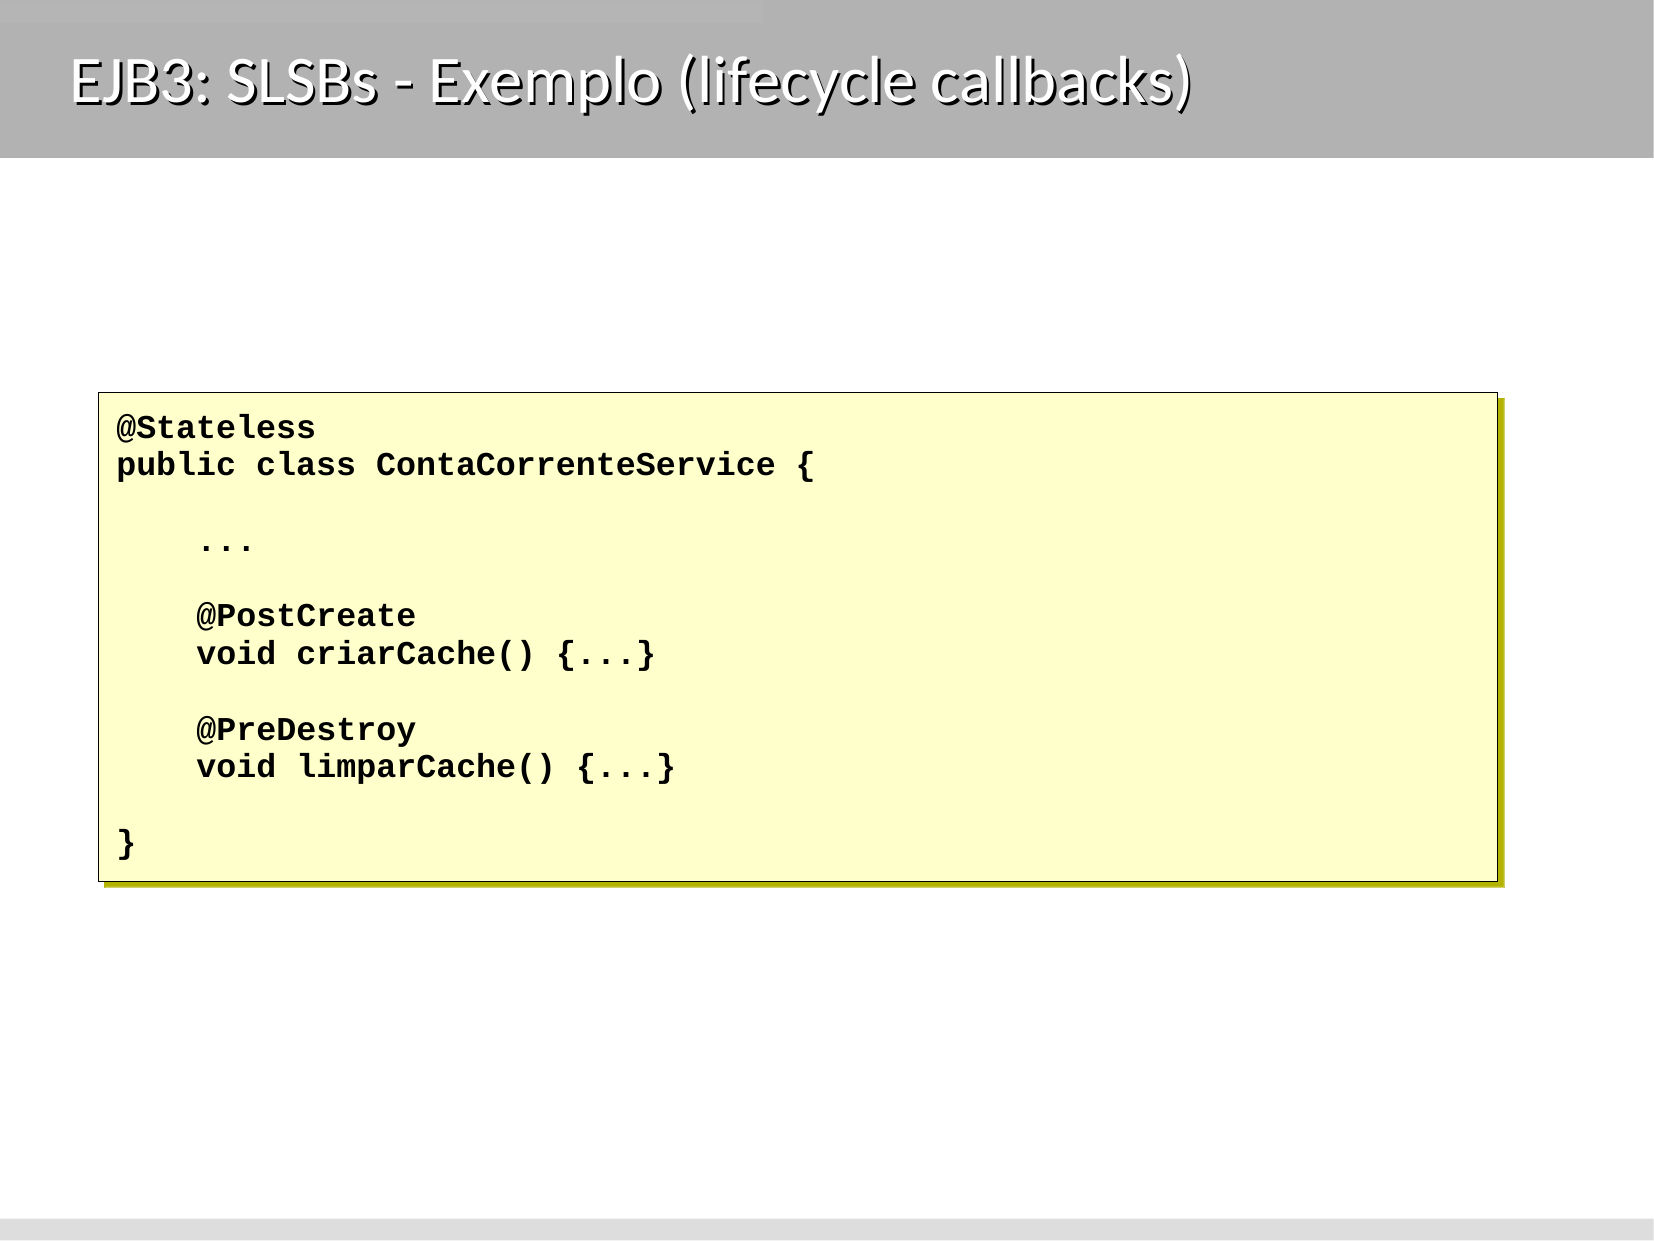

# EJB3: SLSBs - Exemplo (lifecycle callbacks)
@Stateless
public class ContaCorrenteService {
 ...
 @PostCreate
 void criarCache() {...}
 @PreDestroy
 void limparCache() {...}
}